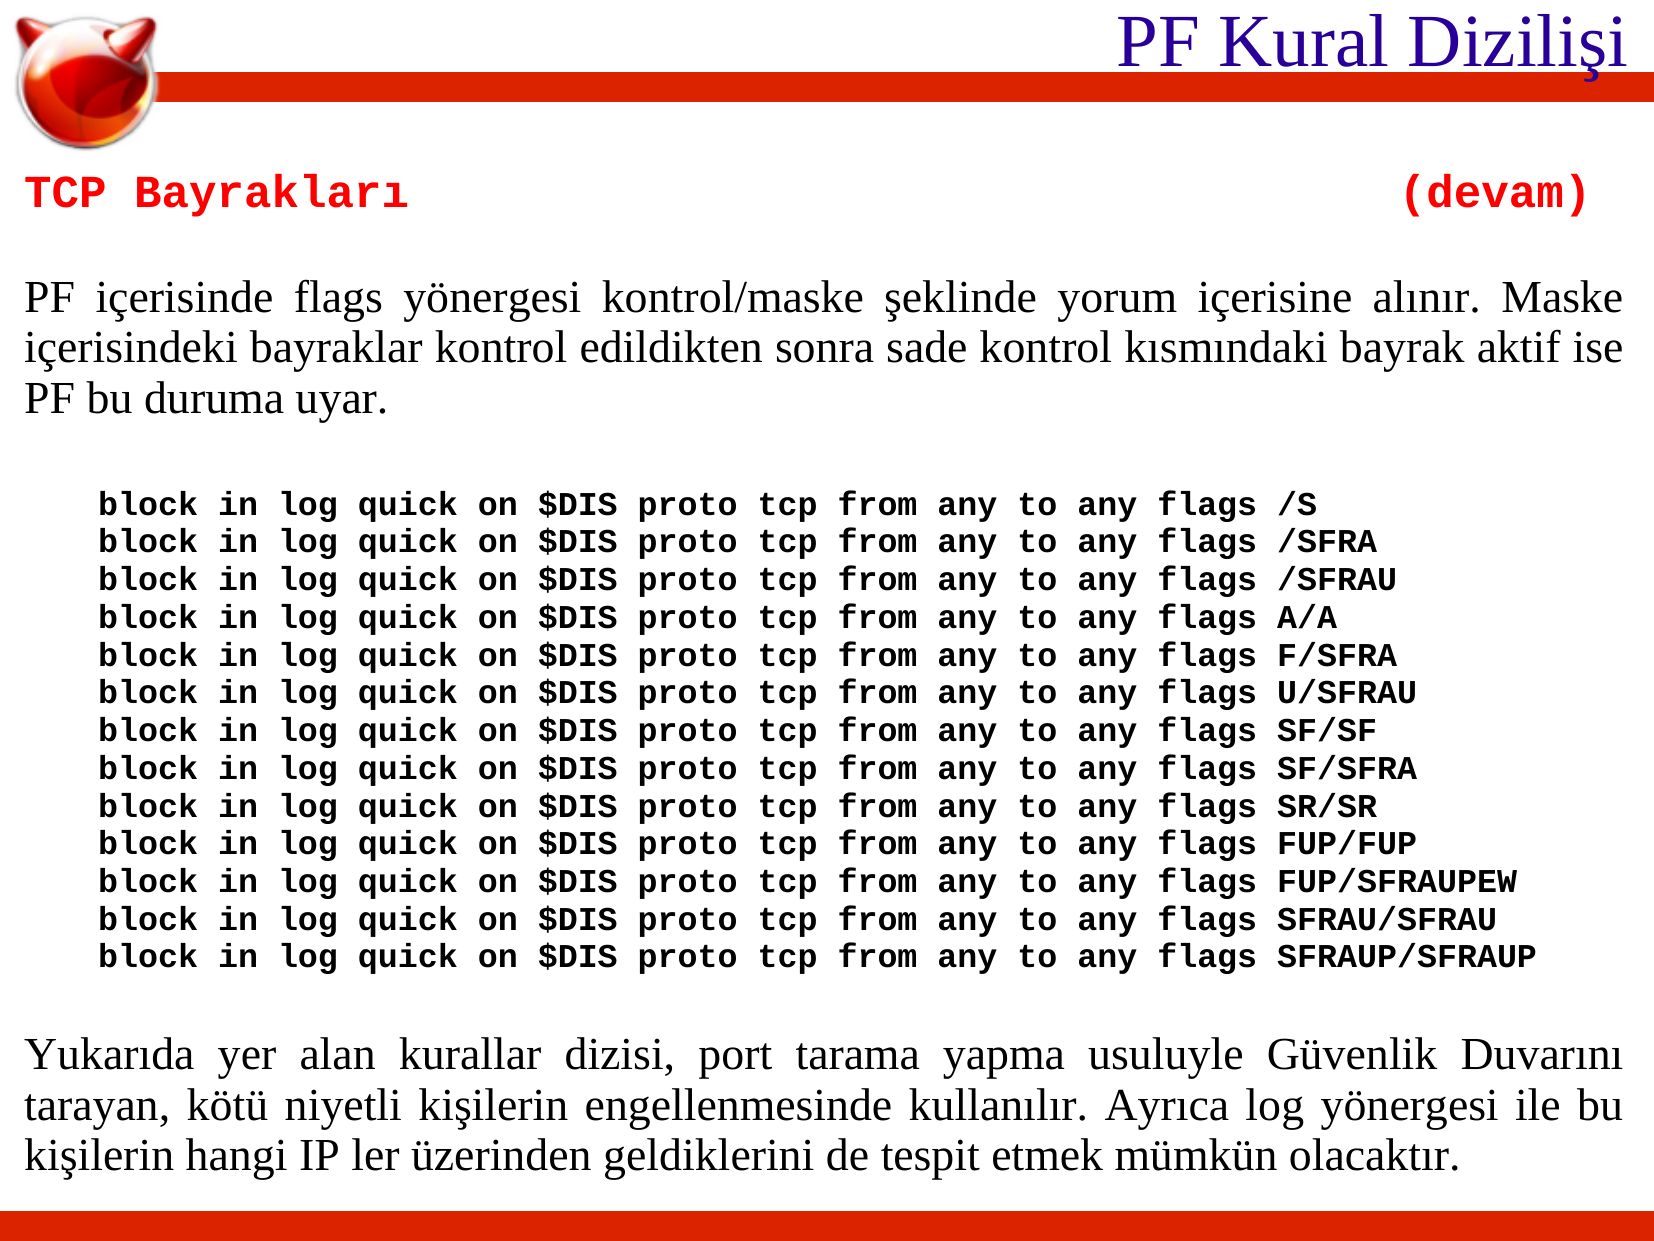

PF Kural Dizilişi
TCP Bayrakları (devam)
PF içerisinde flags yönergesi kontrol/maske şeklinde yorum içerisine alınır. Maske içerisindeki bayraklar kontrol edildikten sonra sade kontrol kısmındaki bayrak aktif ise PF bu duruma uyar.
	block in log quick on $DIS proto tcp from any to any flags /S
	block in log quick on $DIS proto tcp from any to any flags /SFRA
	block in log quick on $DIS proto tcp from any to any flags /SFRAU
	block in log quick on $DIS proto tcp from any to any flags A/A
	block in log quick on $DIS proto tcp from any to any flags F/SFRA
	block in log quick on $DIS proto tcp from any to any flags U/SFRAU
	block in log quick on $DIS proto tcp from any to any flags SF/SF
	block in log quick on $DIS proto tcp from any to any flags SF/SFRA
	block in log quick on $DIS proto tcp from any to any flags SR/SR
	block in log quick on $DIS proto tcp from any to any flags FUP/FUP
	block in log quick on $DIS proto tcp from any to any flags FUP/SFRAUPEW
 	block in log quick on $DIS proto tcp from any to any flags SFRAU/SFRAU
	block in log quick on $DIS proto tcp from any to any flags SFRAUP/SFRAUP
Yukarıda yer alan kurallar dizisi, port tarama yapma usuluyle Güvenlik Duvarını tarayan, kötü niyetli kişilerin engellenmesinde kullanılır. Ayrıca log yönergesi ile bu kişilerin hangi IP ler üzerinden geldiklerini de tespit etmek mümkün olacaktır.